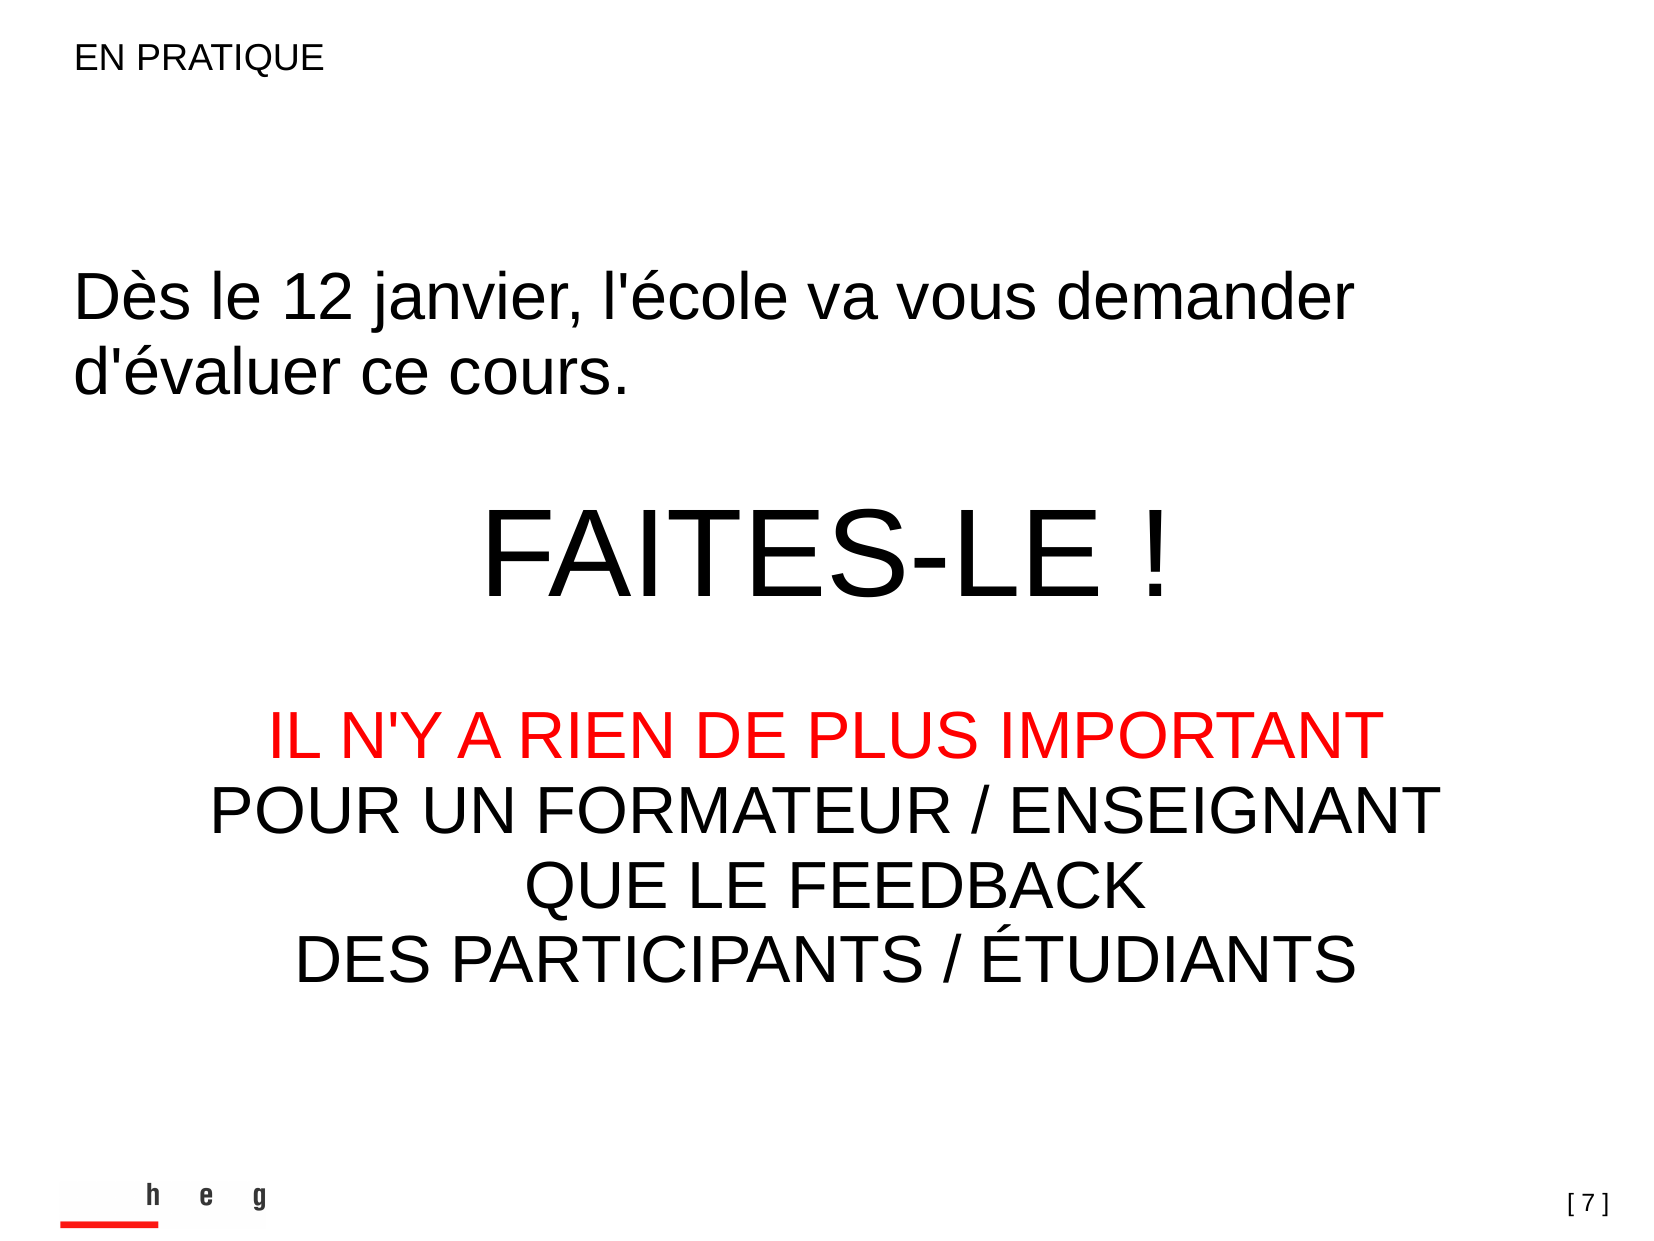

EN PRATIQUE
Dès le 12 janvier, l'école va vous demander d'évaluer ce cours.
FAITES-LE !
IL N'Y A RIEN DE PLUS IMPORTANT
POUR UN FORMATEUR / ENSEIGNANT
 QUE LE FEEDBACK
DES PARTICIPANTS / ÉTUDIANTS